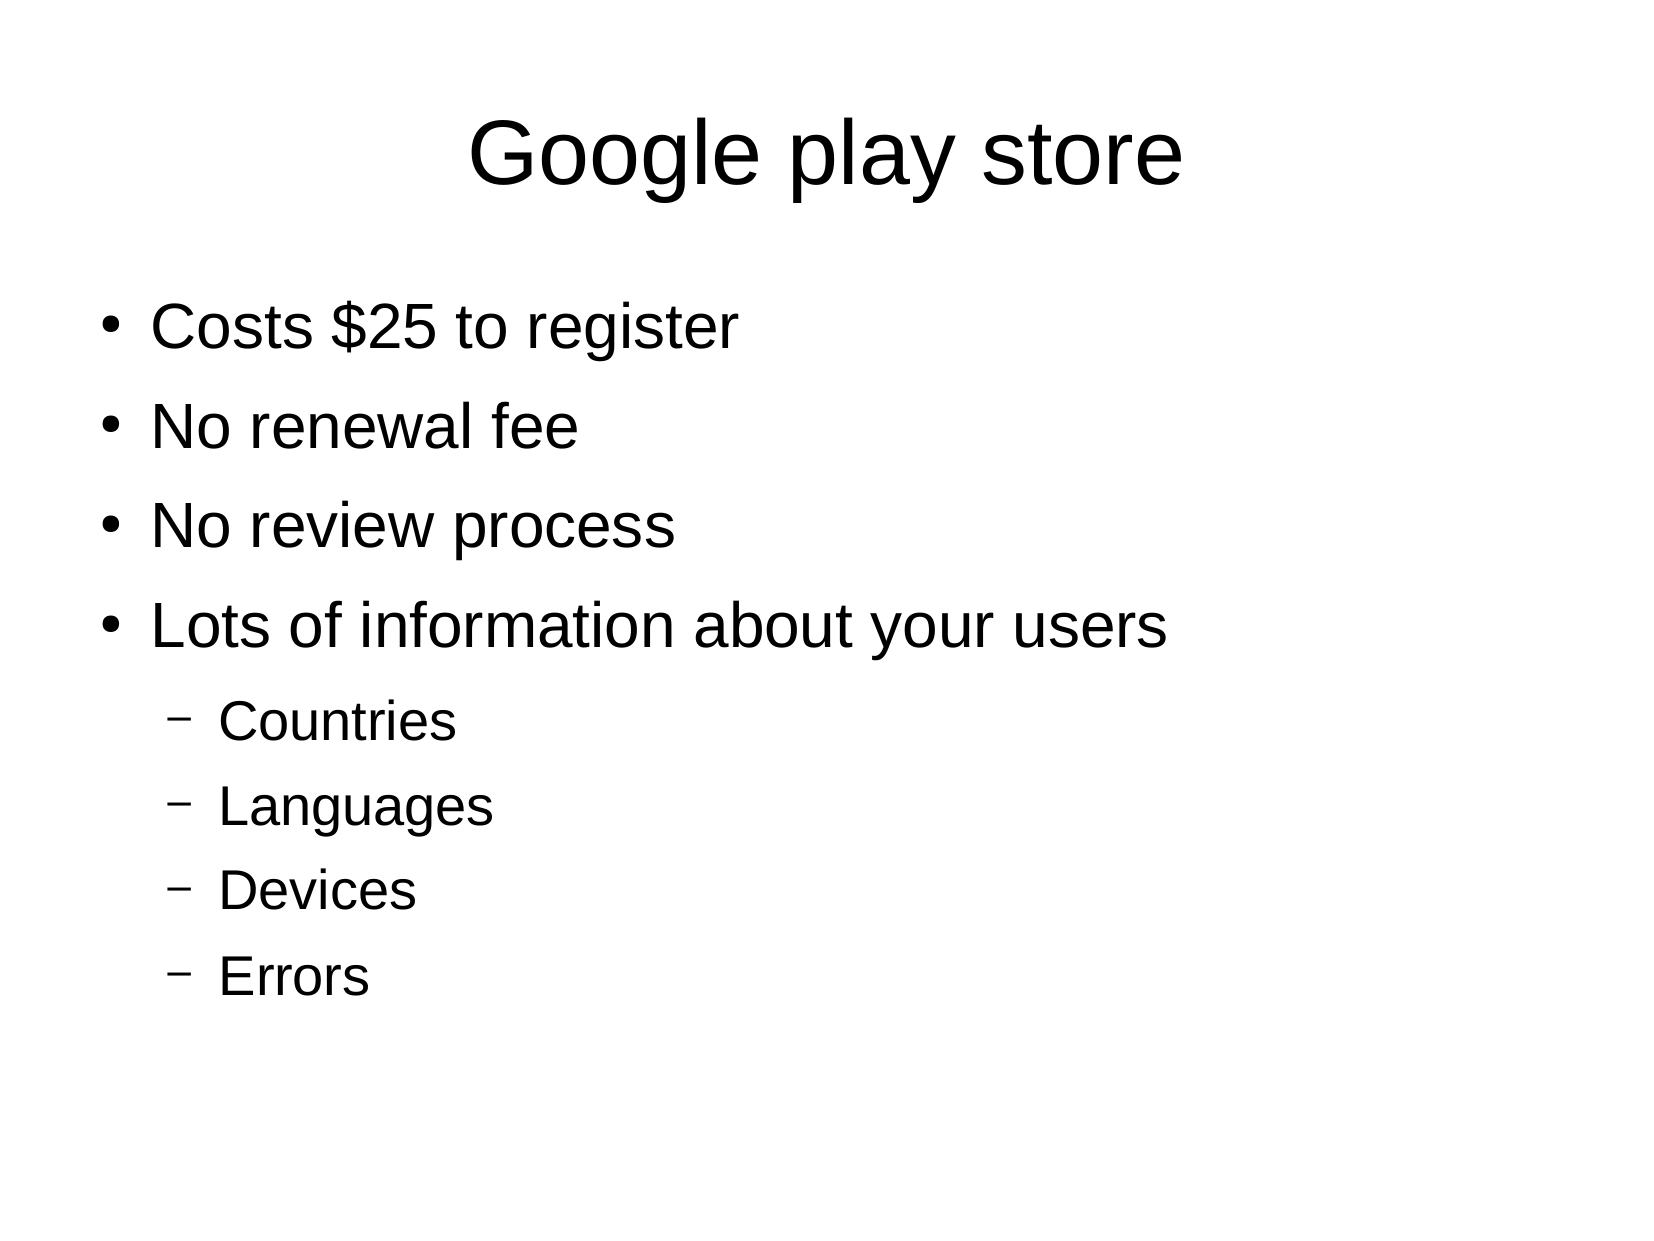

# Google play store
Costs $25 to register
No renewal fee
No review process
Lots of information about your users
Countries
Languages
Devices
Errors